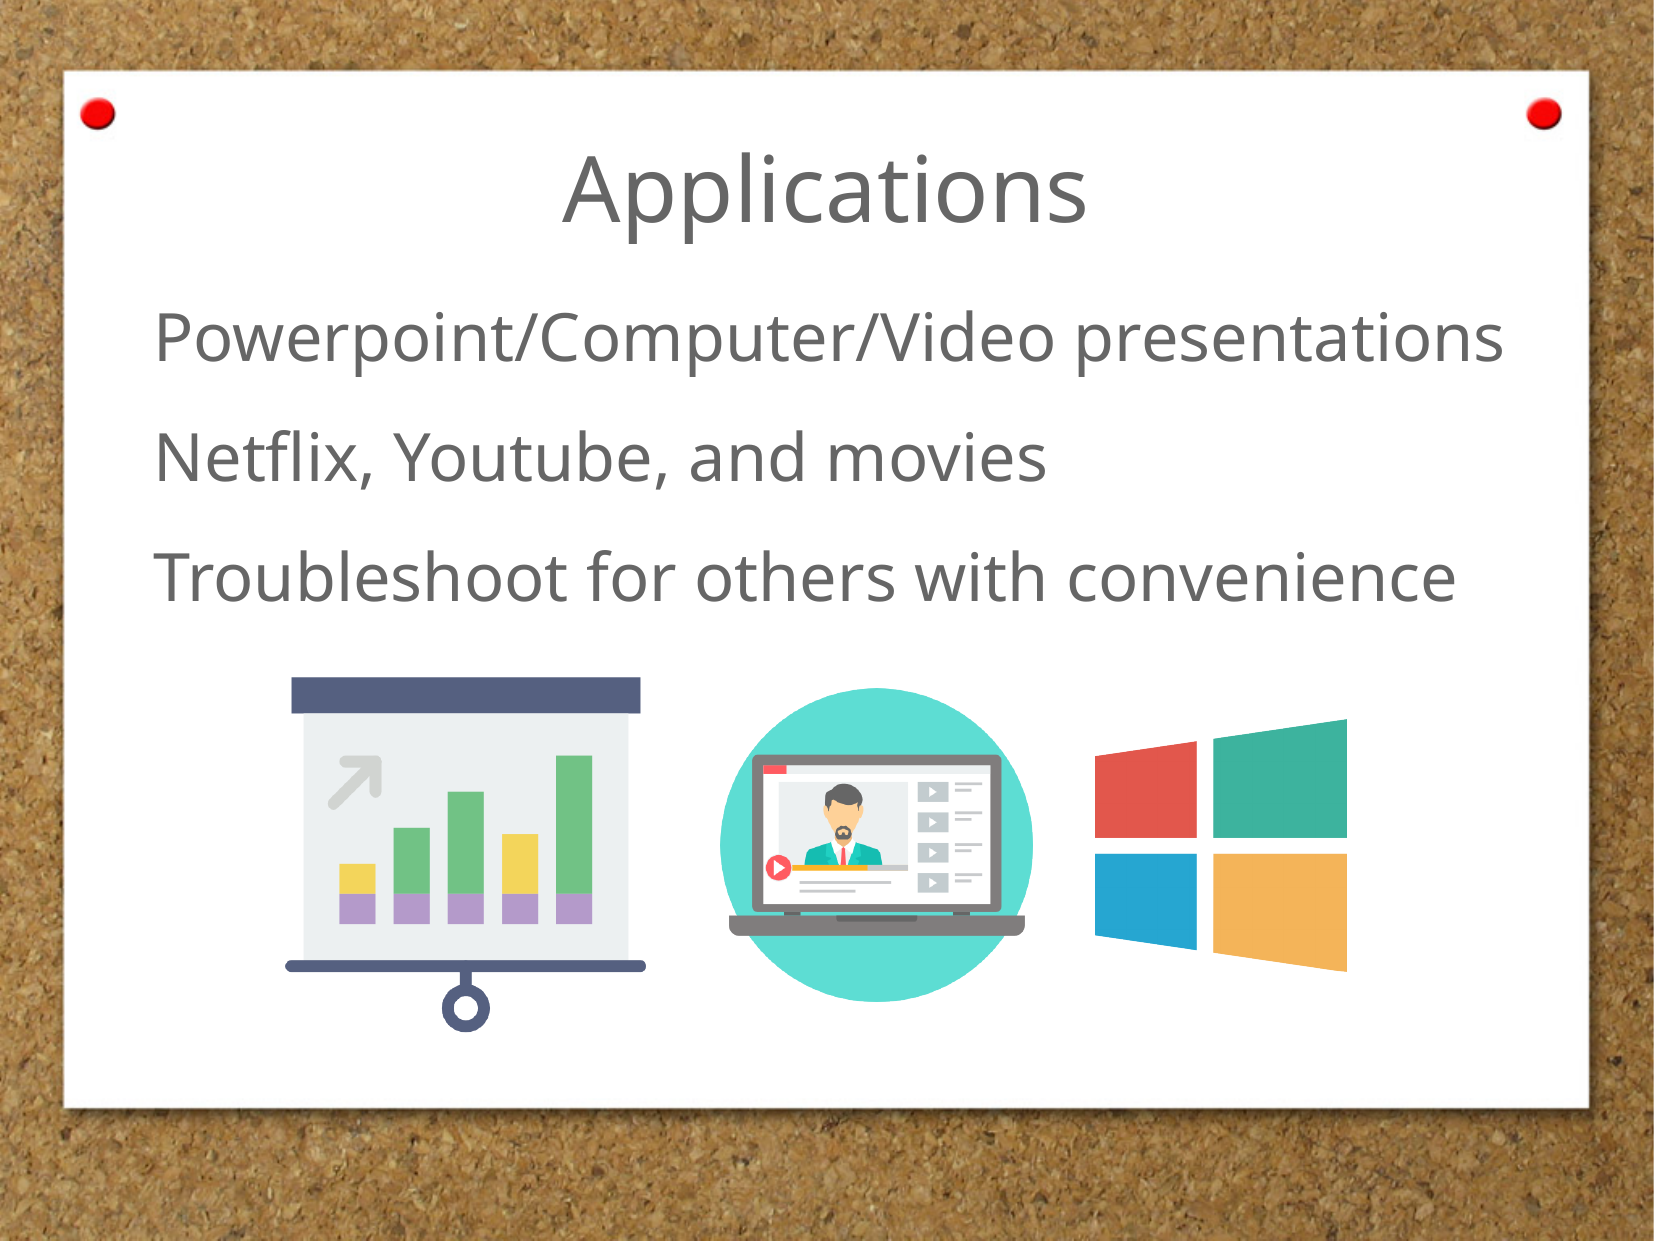

# Applications
Powerpoint/Computer/Video presentations
Netflix, Youtube, and movies
Troubleshoot for others with convenience